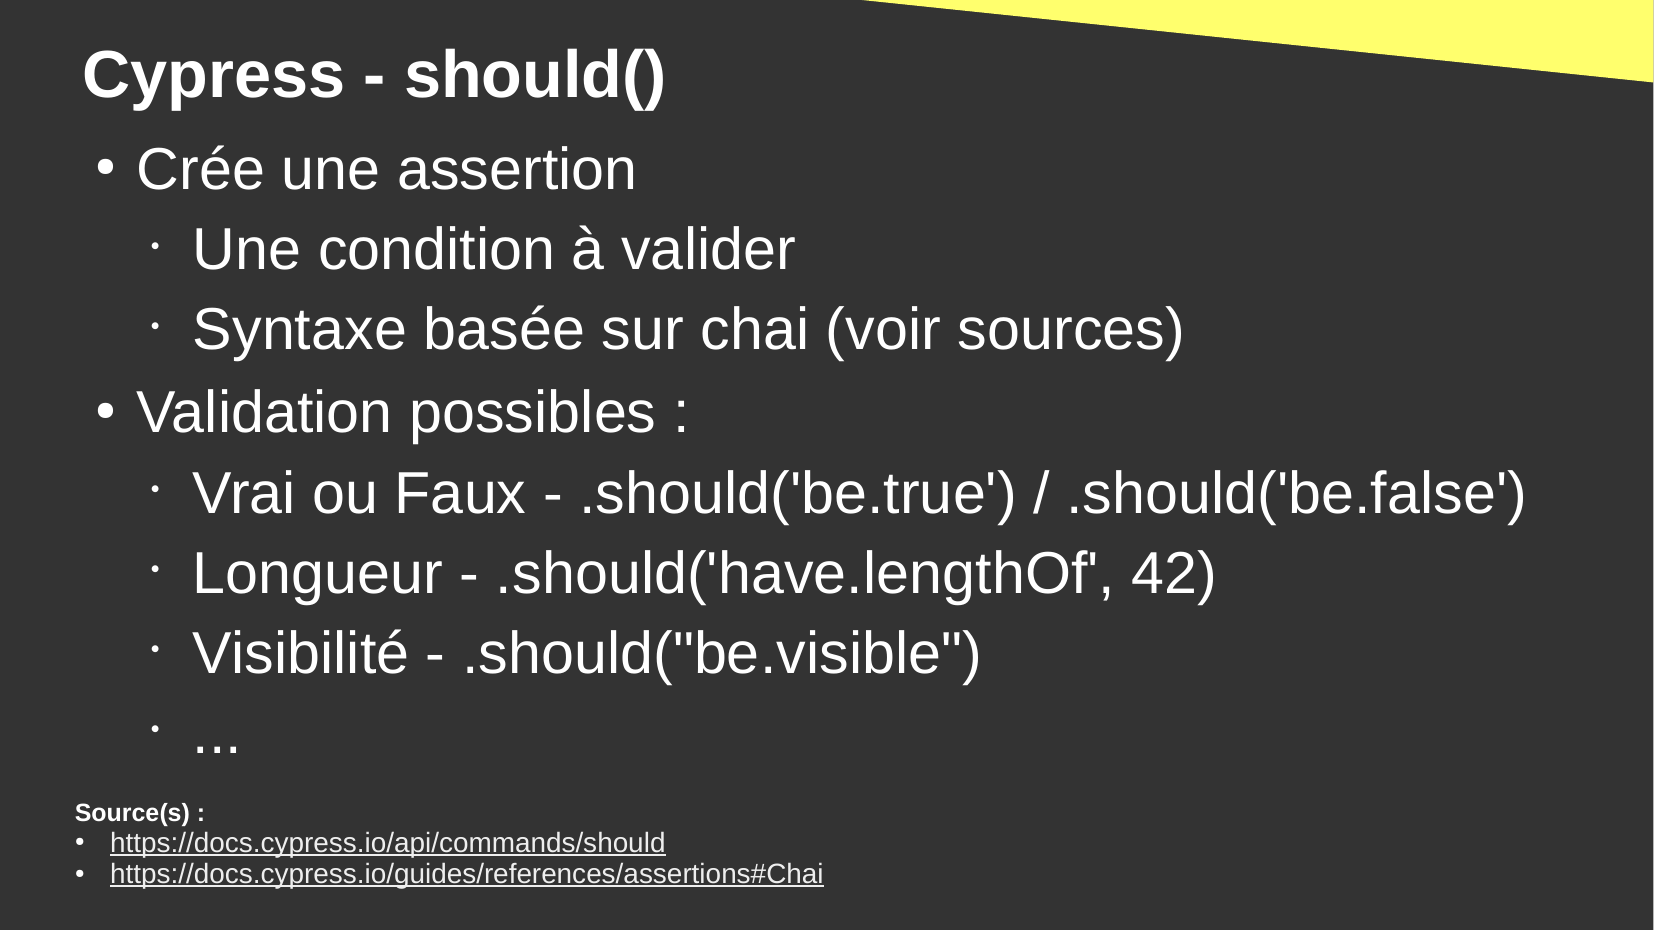

# Cypress - should()
Crée une assertion
Une condition à valider
Syntaxe basée sur chai (voir sources)
Validation possibles :
Vrai ou Faux - .should('be.true') / .should('be.false')
Longueur - .should('have.lengthOf', 42)
Visibilité - .should("be.visible")
...
Source(s) :
https://docs.cypress.io/api/commands/should
https://docs.cypress.io/guides/references/assertions#Chai